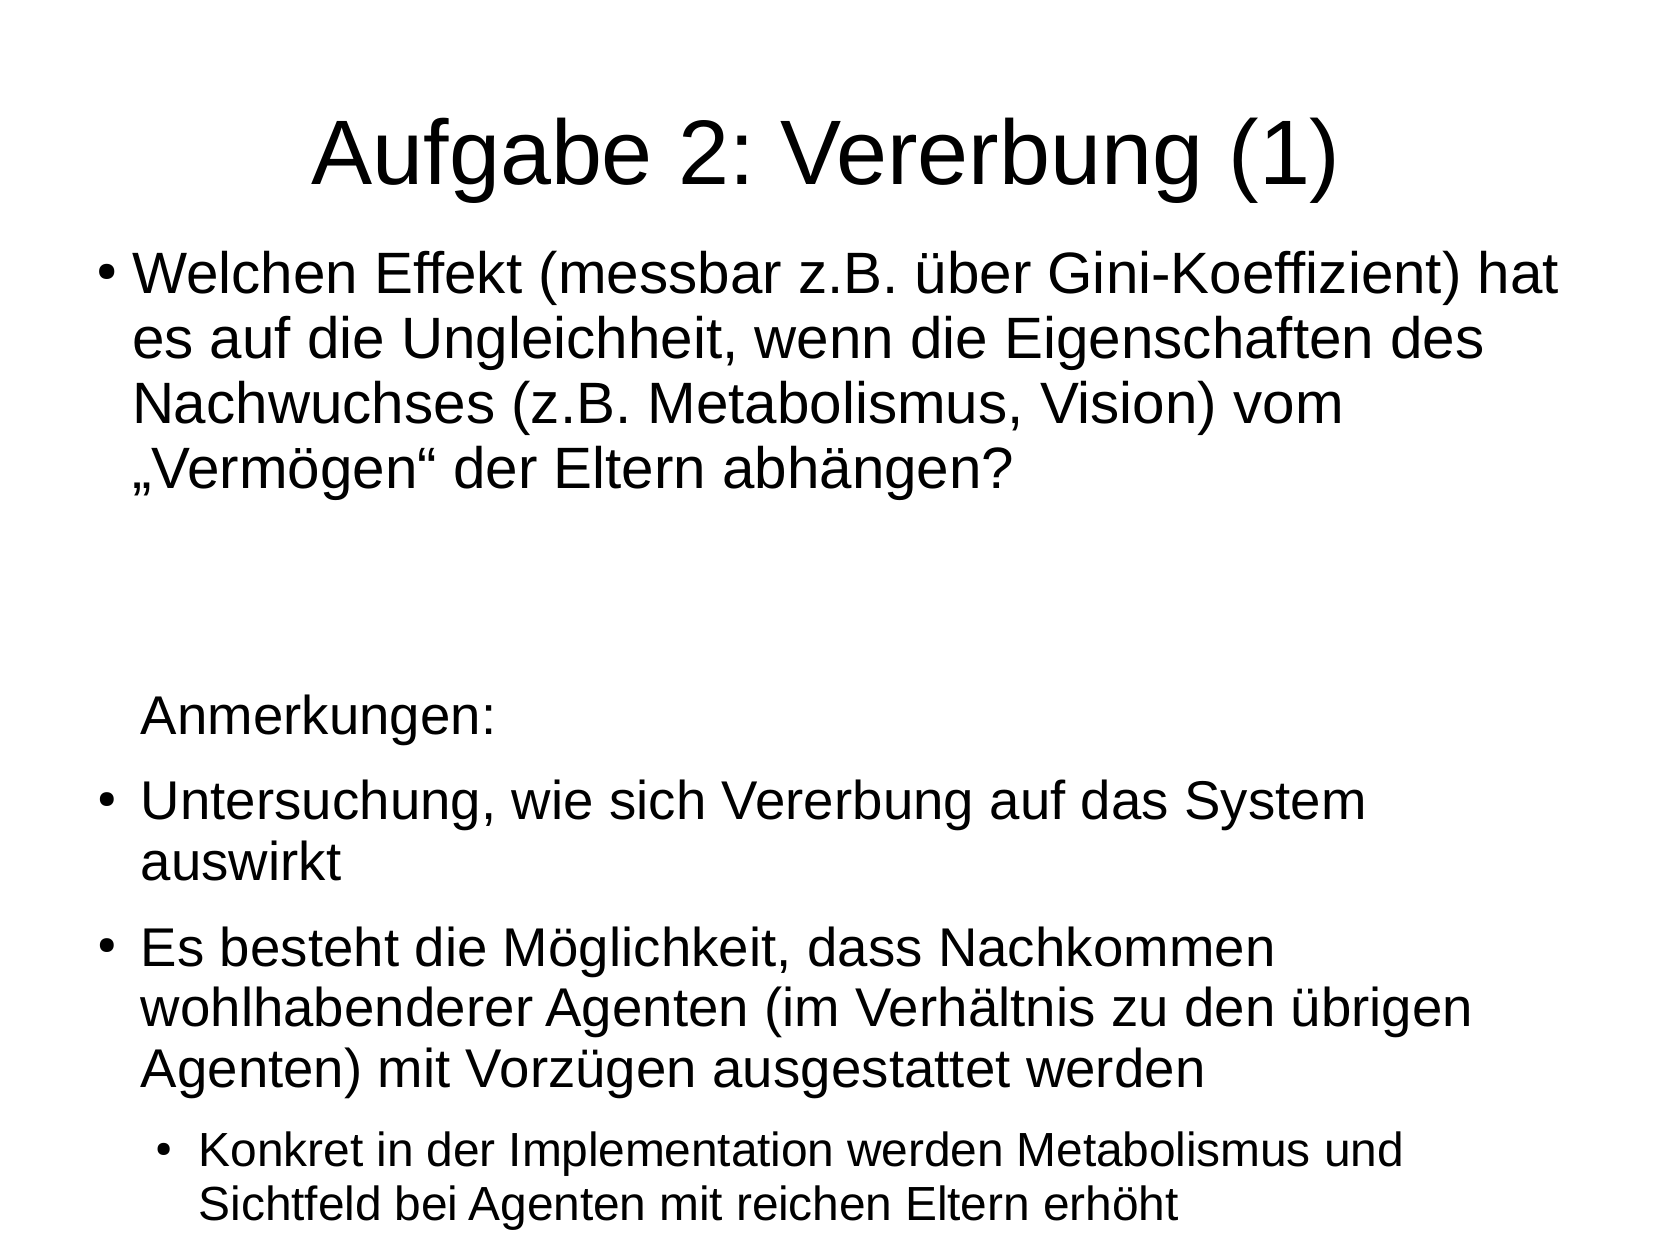

# Aufgabe 2: Vererbung (1)
Welchen Effekt (messbar z.B. über Gini-Koeffizient) hat
es auf die Ungleichheit, wenn die Eigenschaften des
Nachwuchses (z.B. Metabolismus, Vision) vom
„Vermögen“ der Eltern abhängen?
Anmerkungen:
Untersuchung, wie sich Vererbung auf das System auswirkt
Es besteht die Möglichkeit, dass Nachkommen wohlhabenderer Agenten (im Verhältnis zu den übrigen Agenten) mit Vorzügen ausgestattet werden
Konkret in der Implementation werden Metabolismus und Sichtfeld bei Agenten mit reichen Eltern erhöht